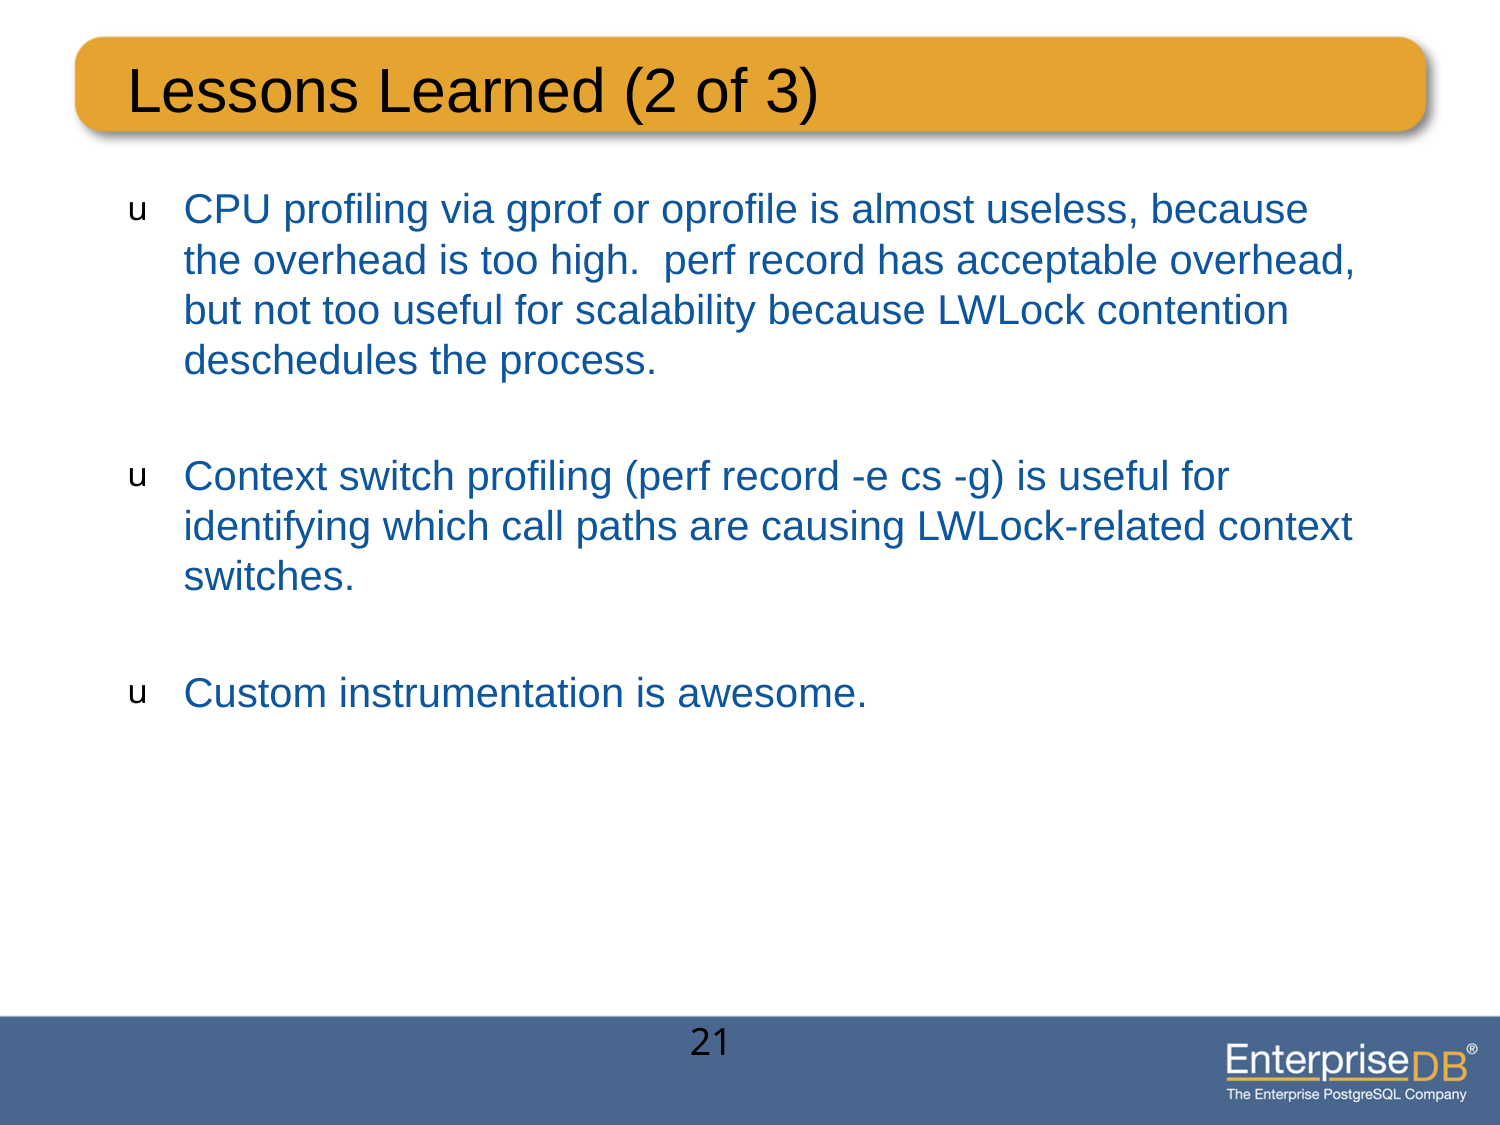

# Lessons Learned (2 of 3)
CPU profiling via gprof or oprofile is almost useless, because the overhead is too high. perf record has acceptable overhead, but not too useful for scalability because LWLock contention deschedules the process.
Context switch profiling (perf record -e cs -g) is useful for identifying which call paths are causing LWLock-related context switches.
Custom instrumentation is awesome.